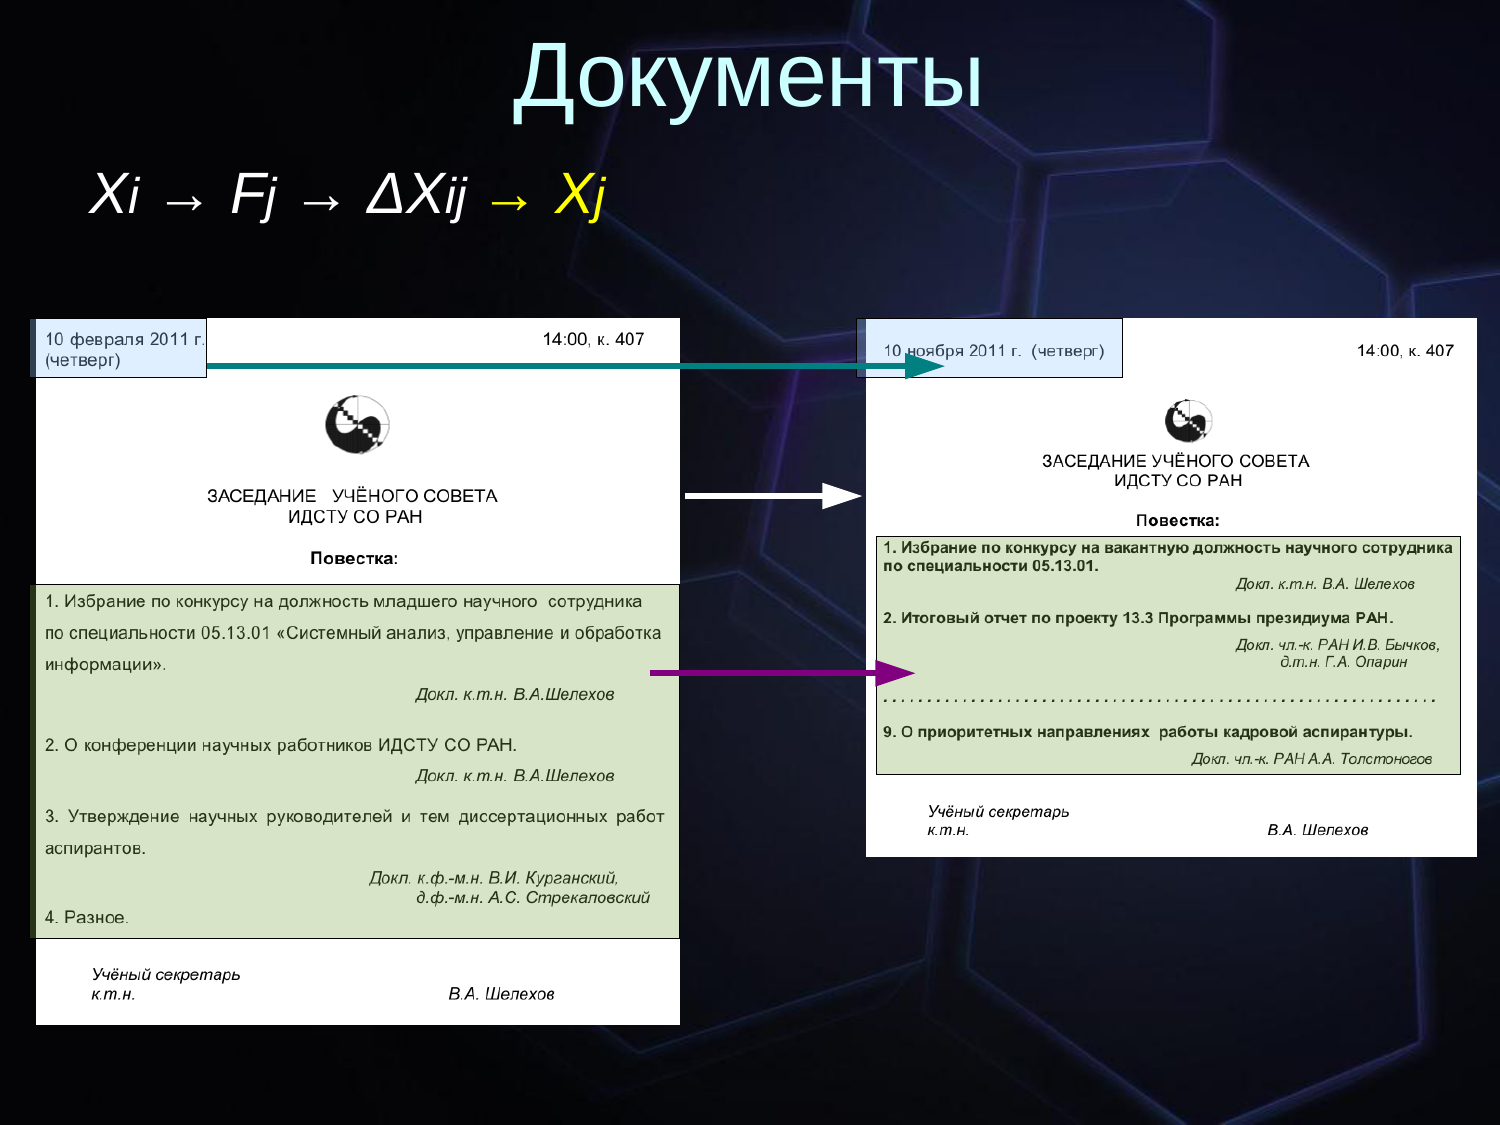

# Документы
Xi → Fj → ΔXij → Xj